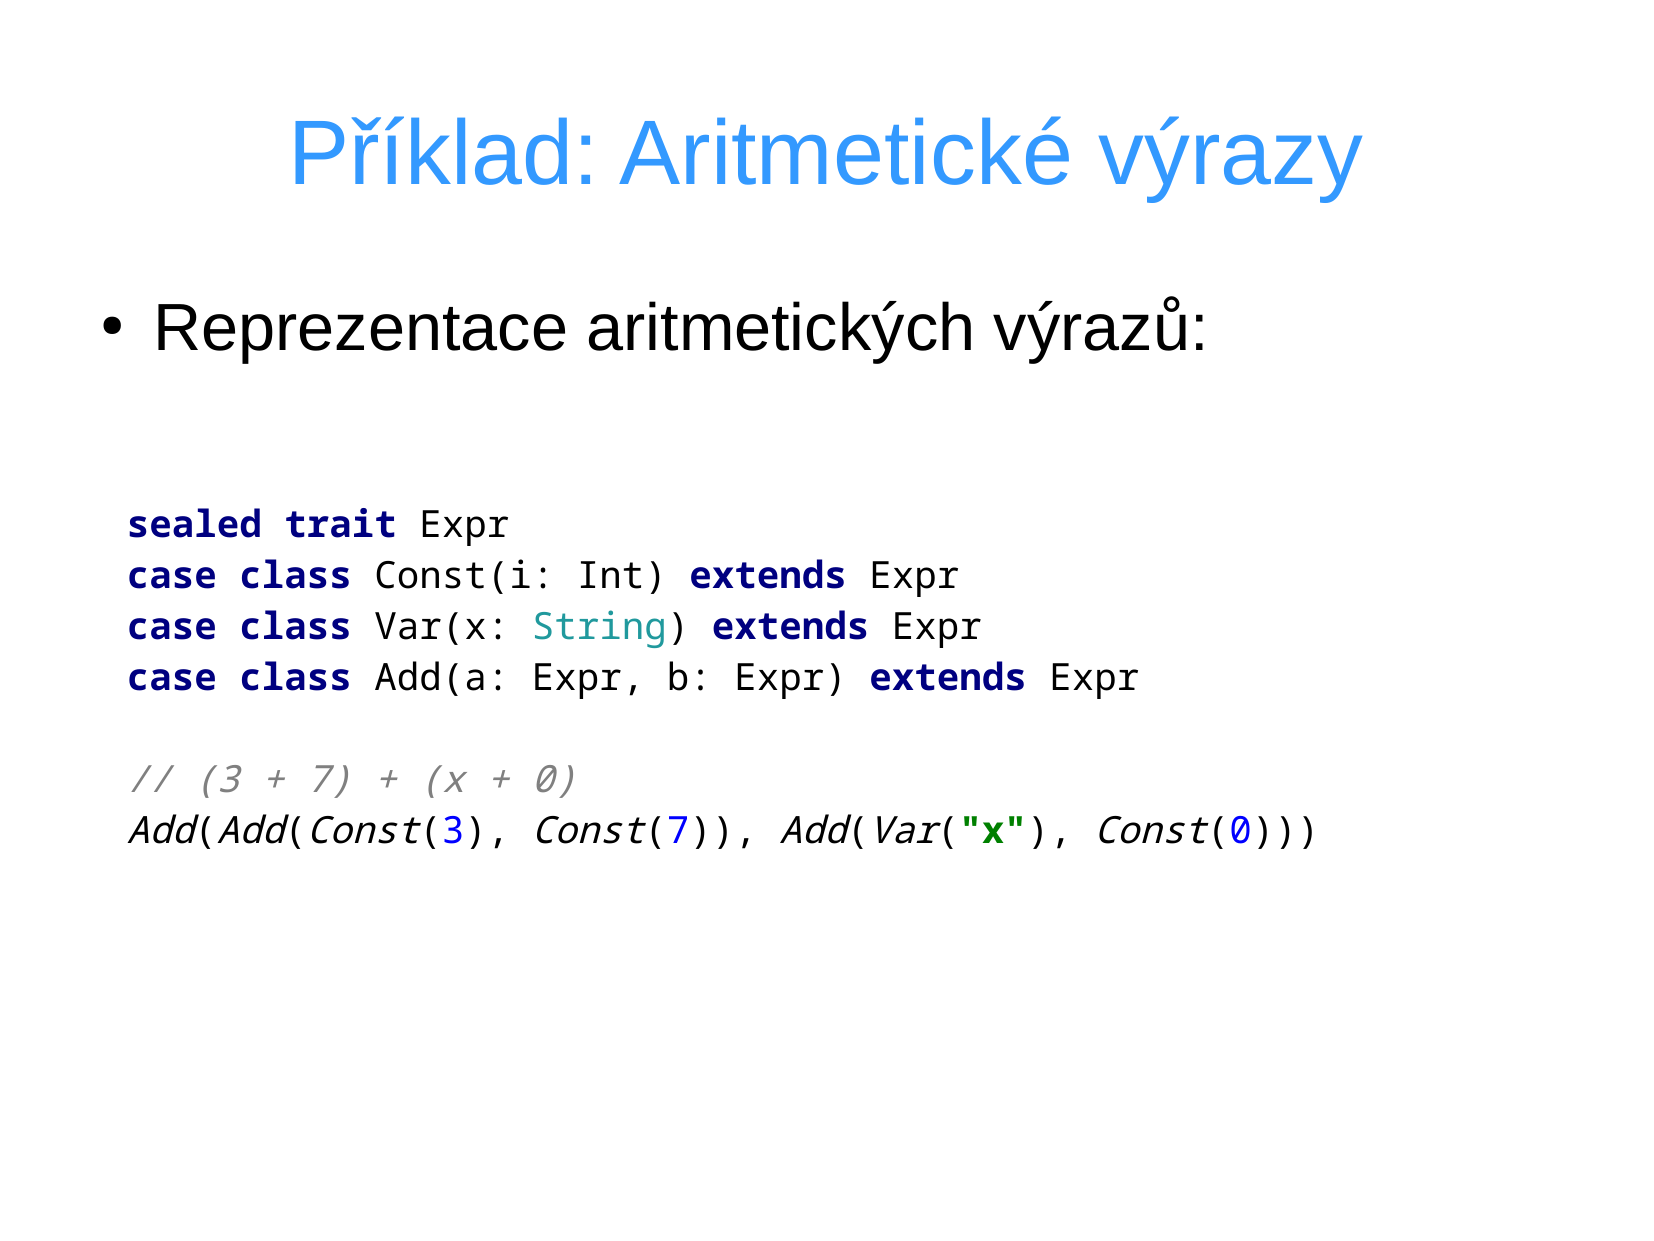

# Příklad: Aritmetické výrazy
Reprezentace aritmetických výrazů:
sealed trait Expr
case class Const(i: Int) extends Expr
case class Var(x: String) extends Expr
case class Add(a: Expr, b: Expr) extends Expr
// (3 + 7) + (x + 0)
Add(Add(Const(3), Const(7)), Add(Var("x"), Const(0)))